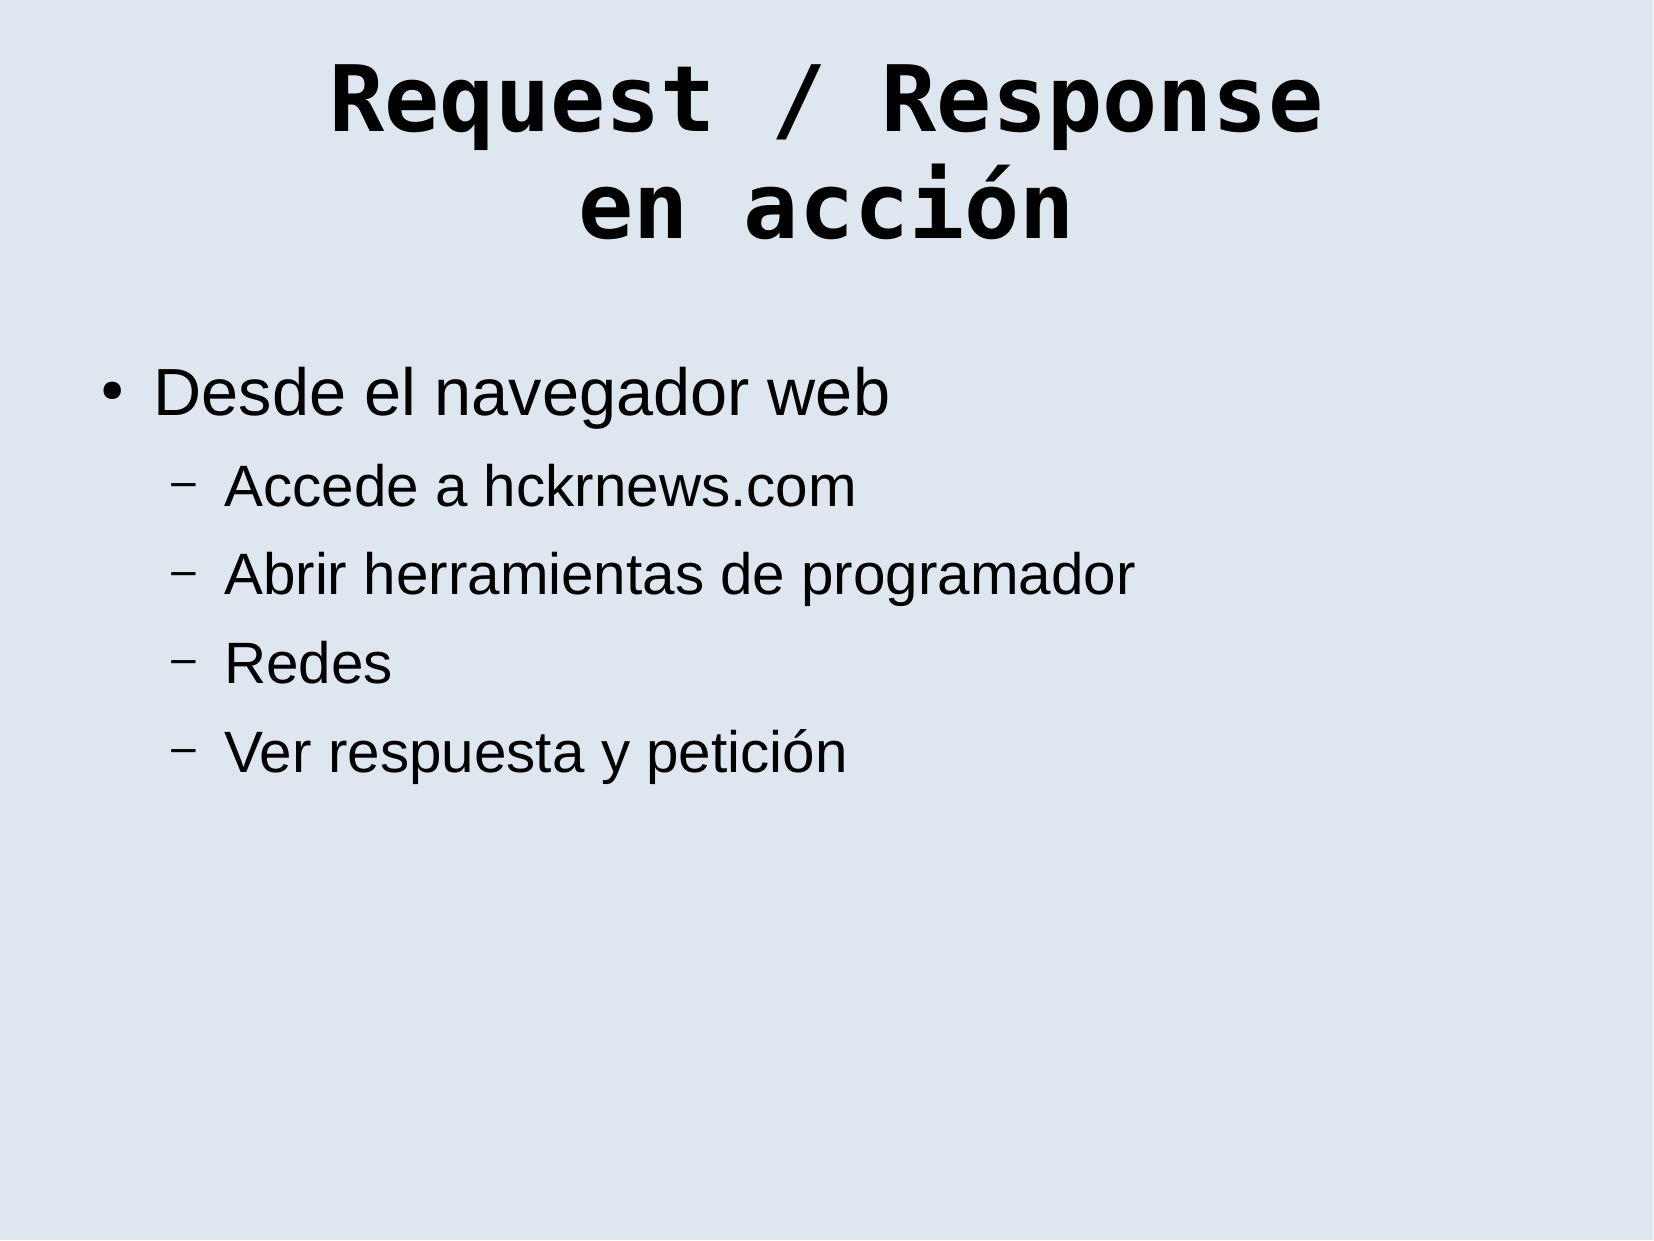

# Request / Response en acción
Desde el navegador web
Accede a hckrnews.com
Abrir herramientas de programador
Redes
Ver respuesta y petición